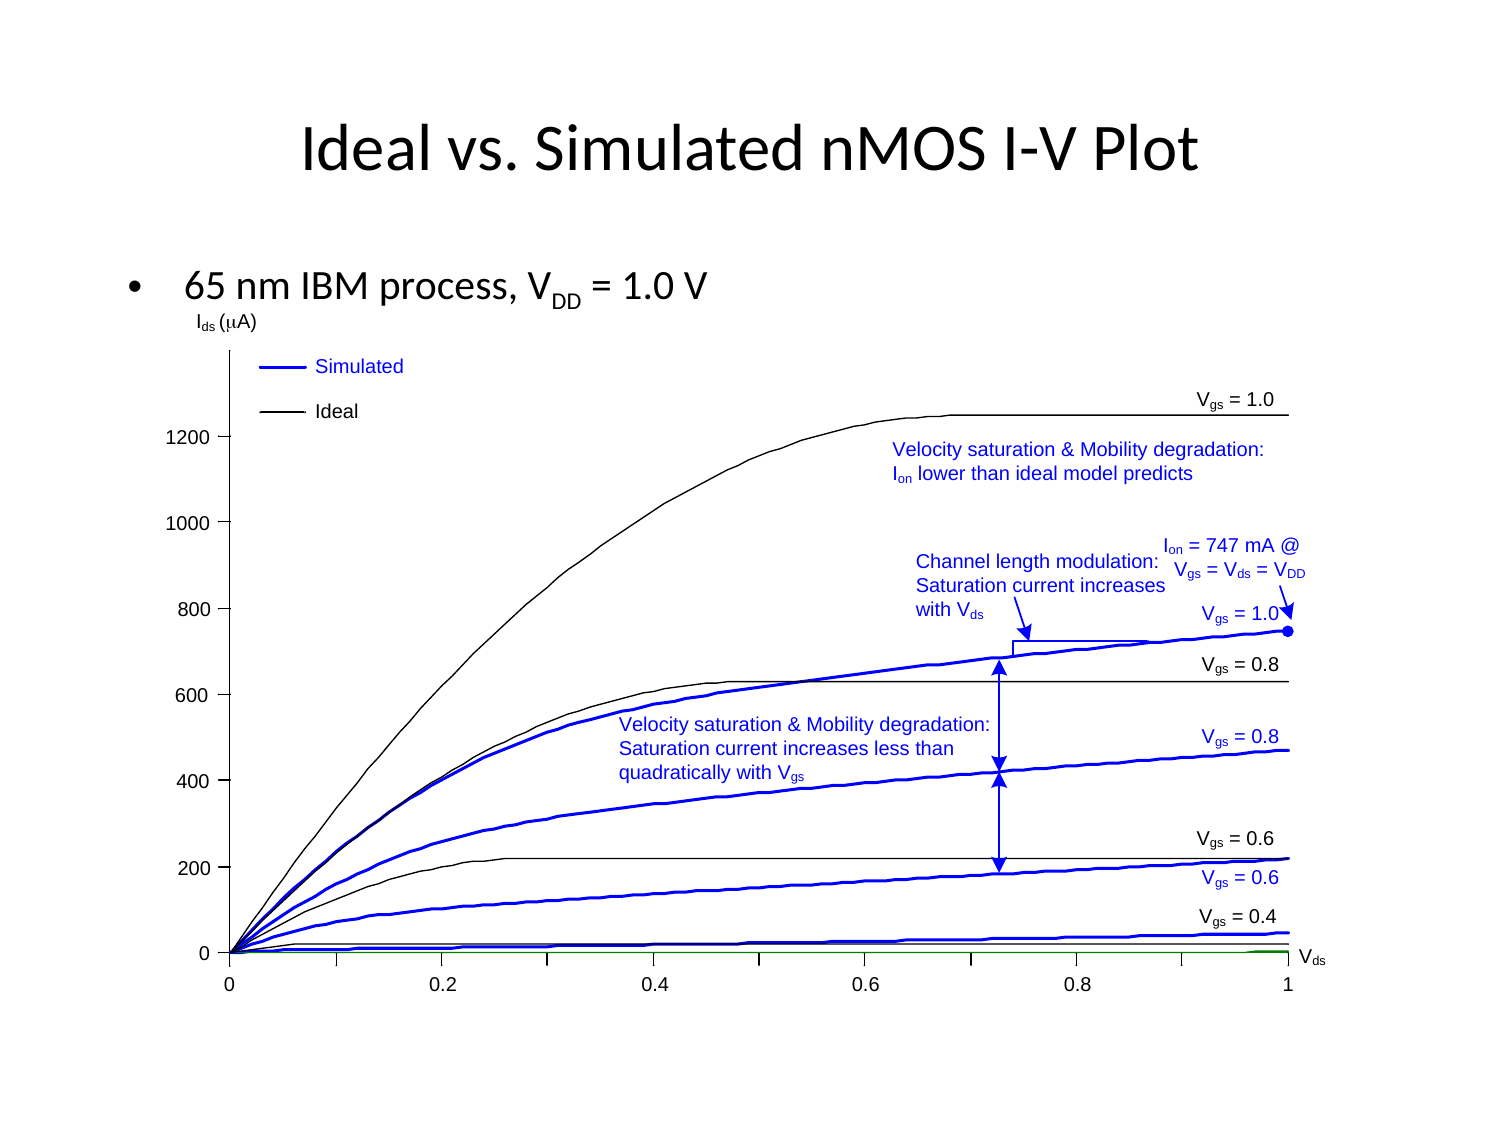

# Ideal vs. Simulated nMOS I-V Plot
65 nm IBM process, VDD = 1.0 V